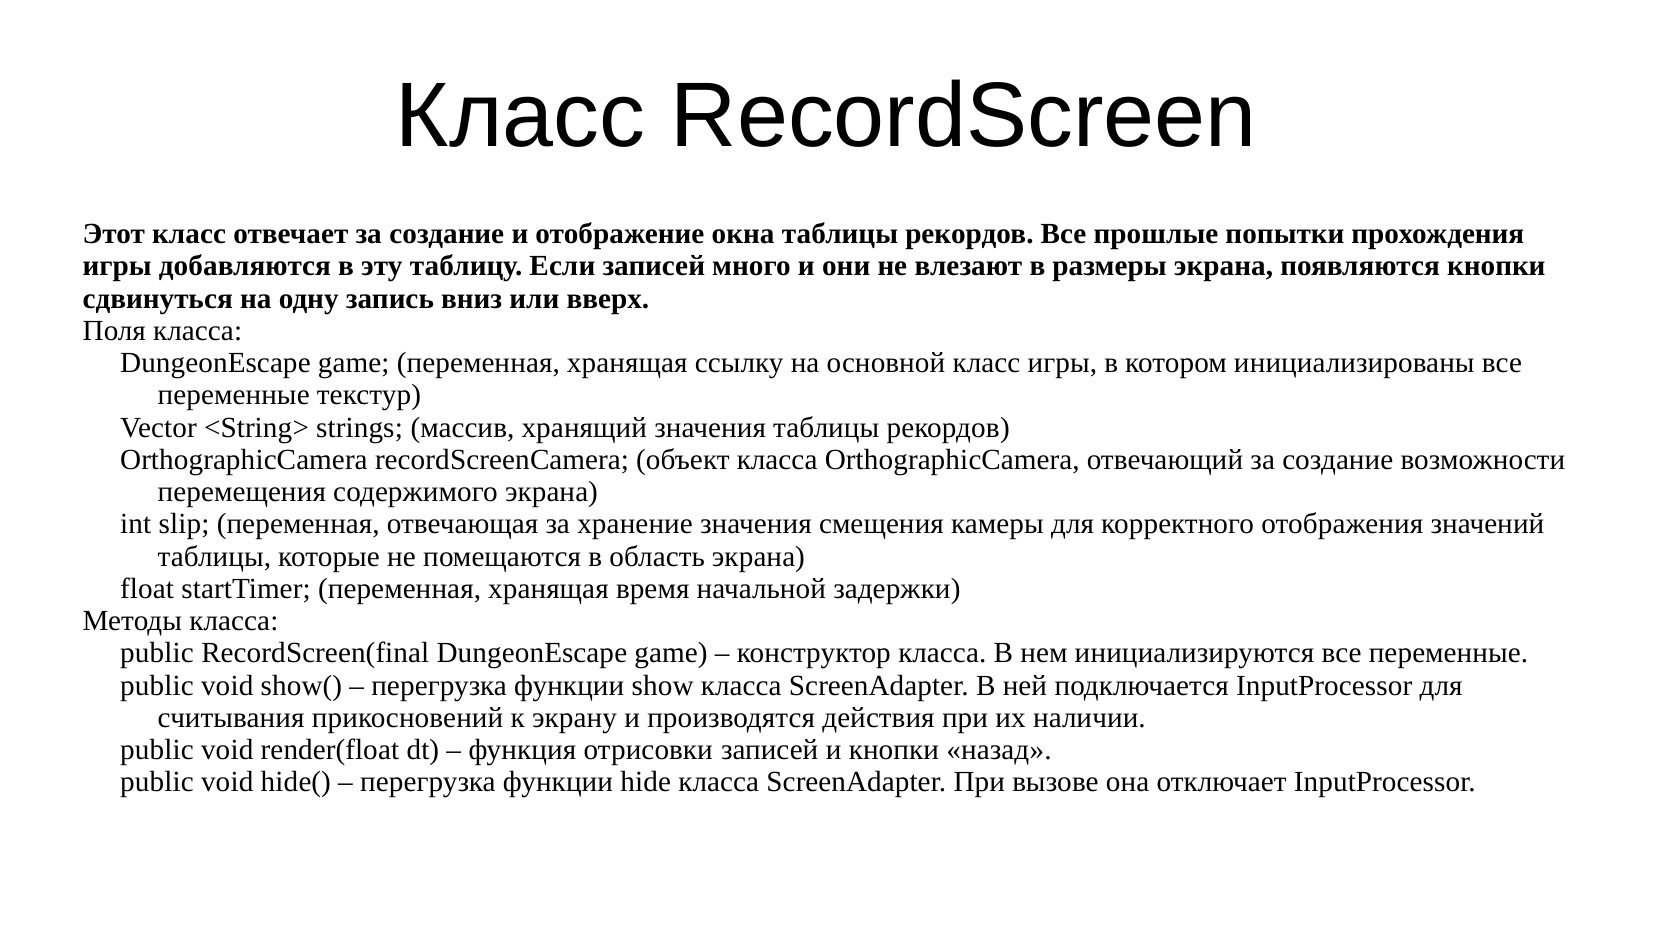

Класс RecordScreen
# Этот класс отвечает за создание и отображение окна таблицы рекордов. Все прошлые попытки прохождения игры добавляются в эту таблицу. Если записей много и они не влезают в размеры экрана, появляются кнопки сдвинуться на одну запись вниз или вверх.
Поля класса:
DungeonEscape game; (переменная, хранящая ссылку на основной класс игры, в котором инициализированы все переменные текстур)
Vector <String> strings; (массив, хранящий значения таблицы рекордов)
OrthographicCamera recordScreenCamera; (объект класса OrthographicCamera, отвечающий за создание возможности перемещения содержимого экрана)
int slip; (переменная, отвечающая за хранение значения смещения камеры для корректного отображения значений таблицы, которые не помещаются в область экрана)
float startTimer; (переменная, хранящая время начальной задержки)
Методы класса:
public RecordScreen(final DungeonEscape game) – конструктор класса. В нем инициализируются все переменные.
public void show() – перегрузка функции show класса ScreenAdapter. В ней подключается InputProcessor для считывания прикосновений к экрану и производятся действия при их наличии.
public void render(float dt) – функция отрисовки записей и кнопки «назад».
public void hide() – перегрузка функции hide класса ScreenAdapter. При вызове она отключает InputProcessor.